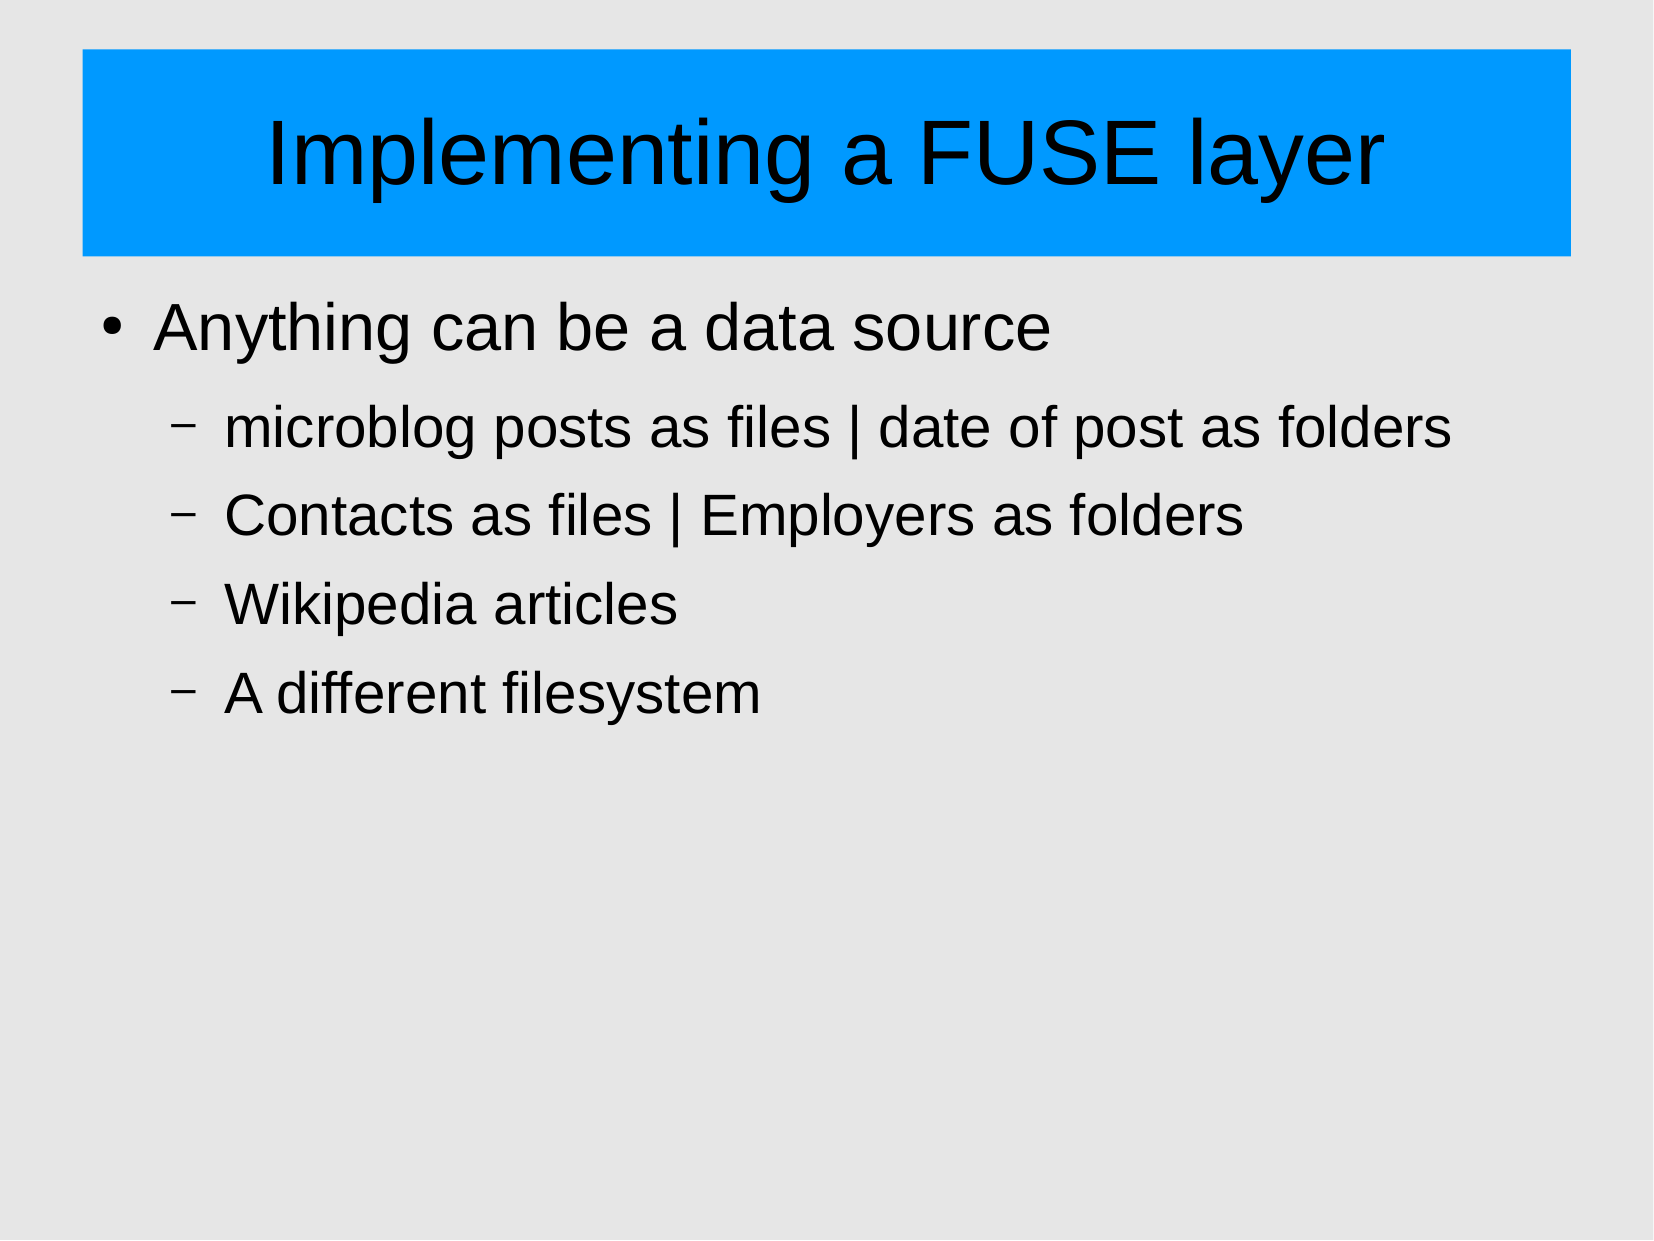

# Implementing a FUSE layer
Anything can be a data source
microblog posts as files | date of post as folders
Contacts as files | Employers as folders
Wikipedia articles
A different filesystem